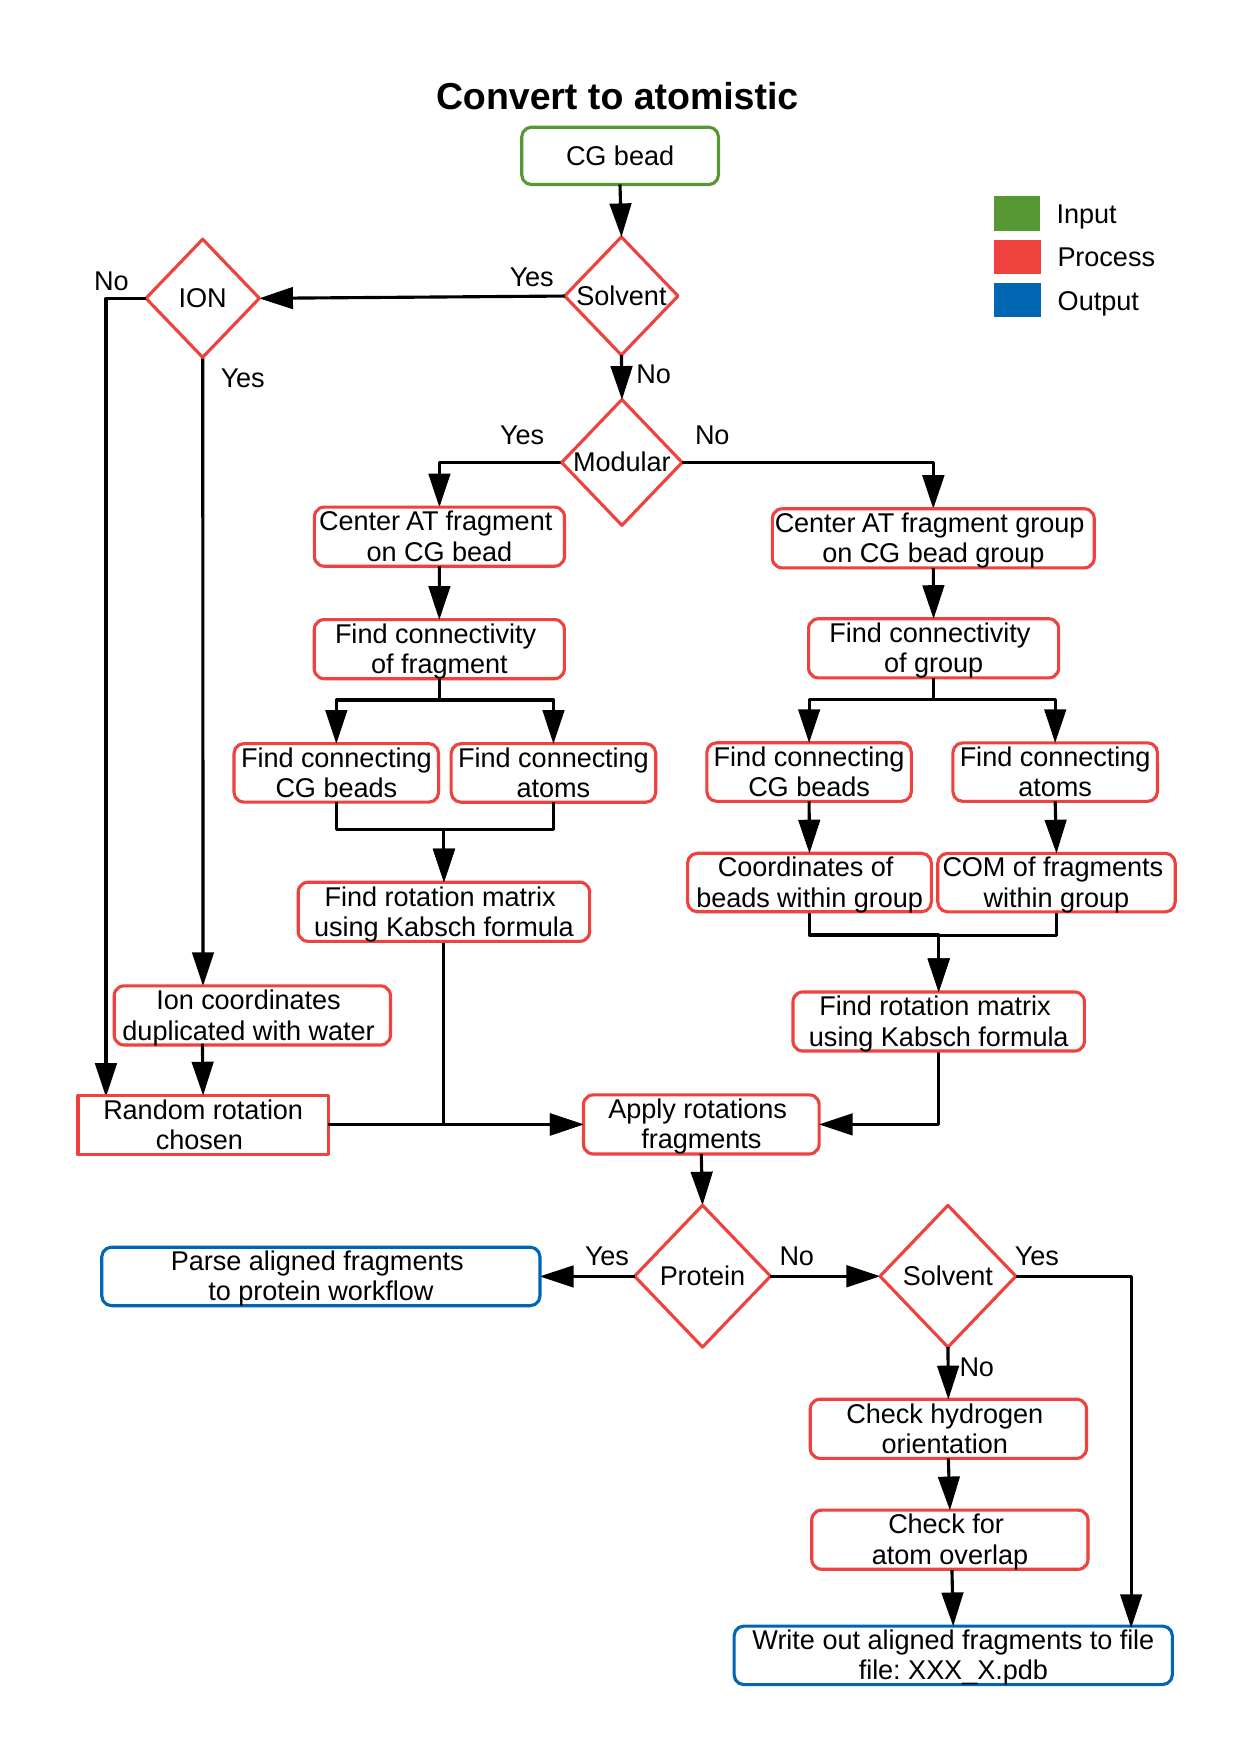

Convert to atomistic
CG bead
Input
Process
Solvent
ION
Yes
No
Output
No
Yes
Modular
Yes
No
Center AT fragment
on CG bead
Center AT fragment group
on CG bead group
Find connectivity
of group
Find connectivity
of fragment
Find connecting
CG beads
Find connecting
atoms
Find connecting
CG beads
Find connecting
atoms
Coordinates of
beads within group
COM of fragments
within group
Find rotation matrix
using Kabsch formula
Ion coordinates
duplicated with water
Find rotation matrix
using Kabsch formula
Apply rotations
fragments
Random rotation
chosen
Protein
Solvent
Yes
No
Yes
Parse aligned fragments
to protein workflow
No
Check hydrogen
orientation
Check for
atom overlap
Write out aligned fragments to file
file: XXX_X.pdb